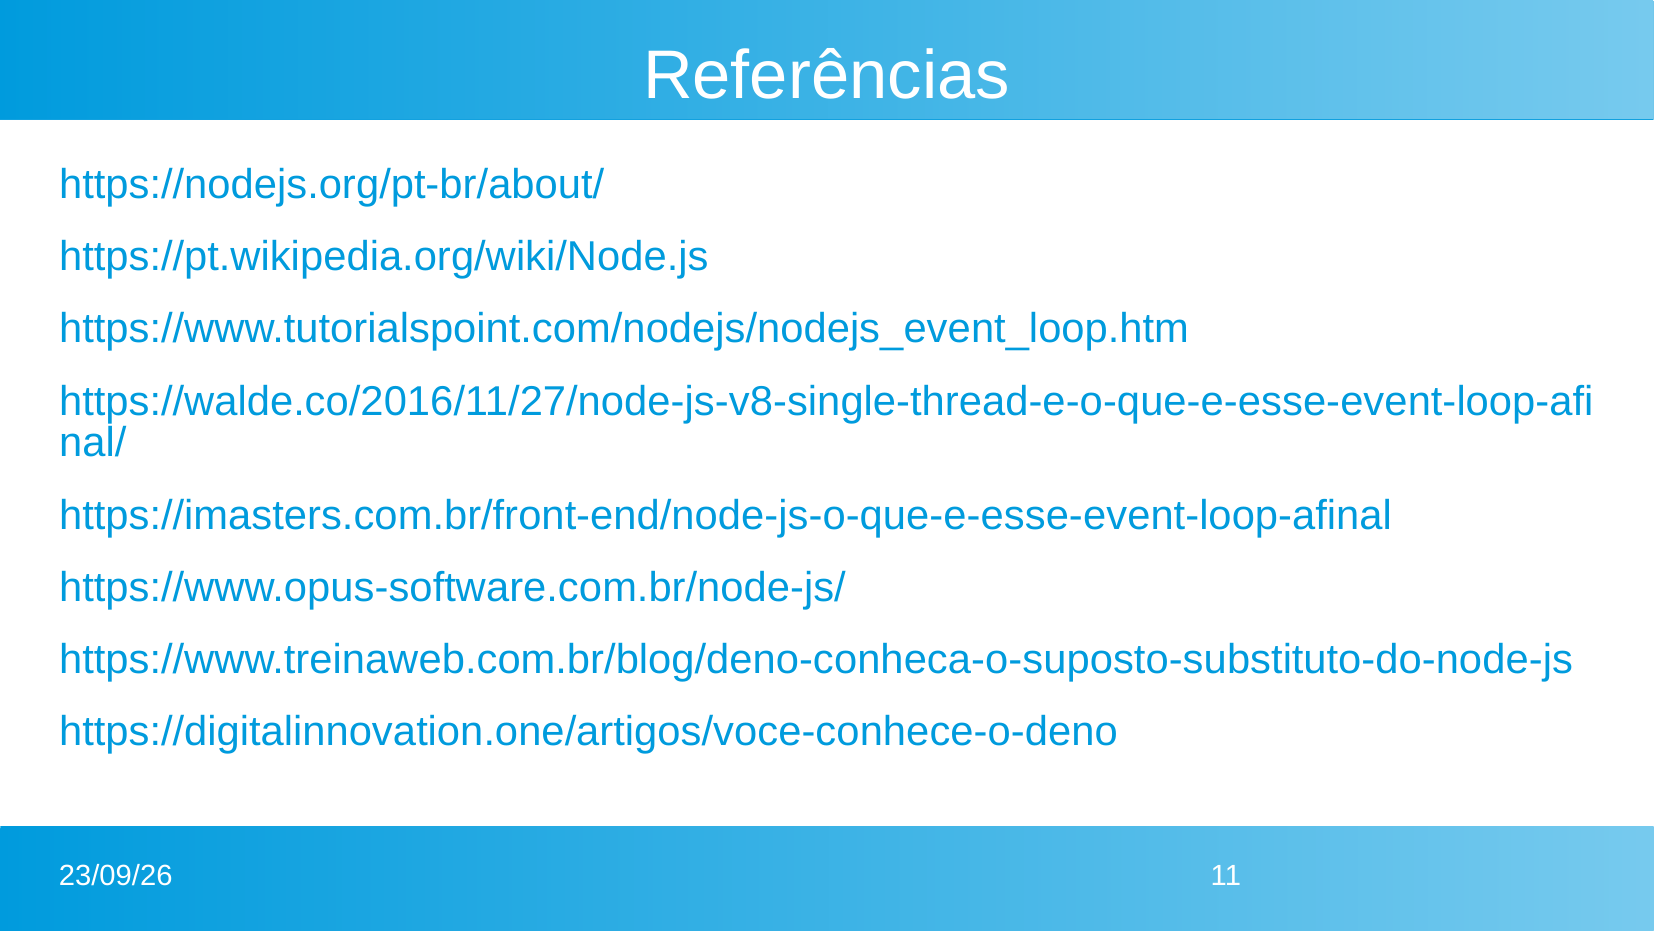

# Referências
https://nodejs.org/pt-br/about/
https://pt.wikipedia.org/wiki/Node.js
https://www.tutorialspoint.com/nodejs/nodejs_event_loop.htm
https://walde.co/2016/11/27/node-js-v8-single-thread-e-o-que-e-esse-event-loop-afinal/
https://imasters.com.br/front-end/node-js-o-que-e-esse-event-loop-afinal
https://www.opus-software.com.br/node-js/
https://www.treinaweb.com.br/blog/deno-conheca-o-suposto-substituto-do-node-js
https://digitalinnovation.one/artigos/voce-conhece-o-deno